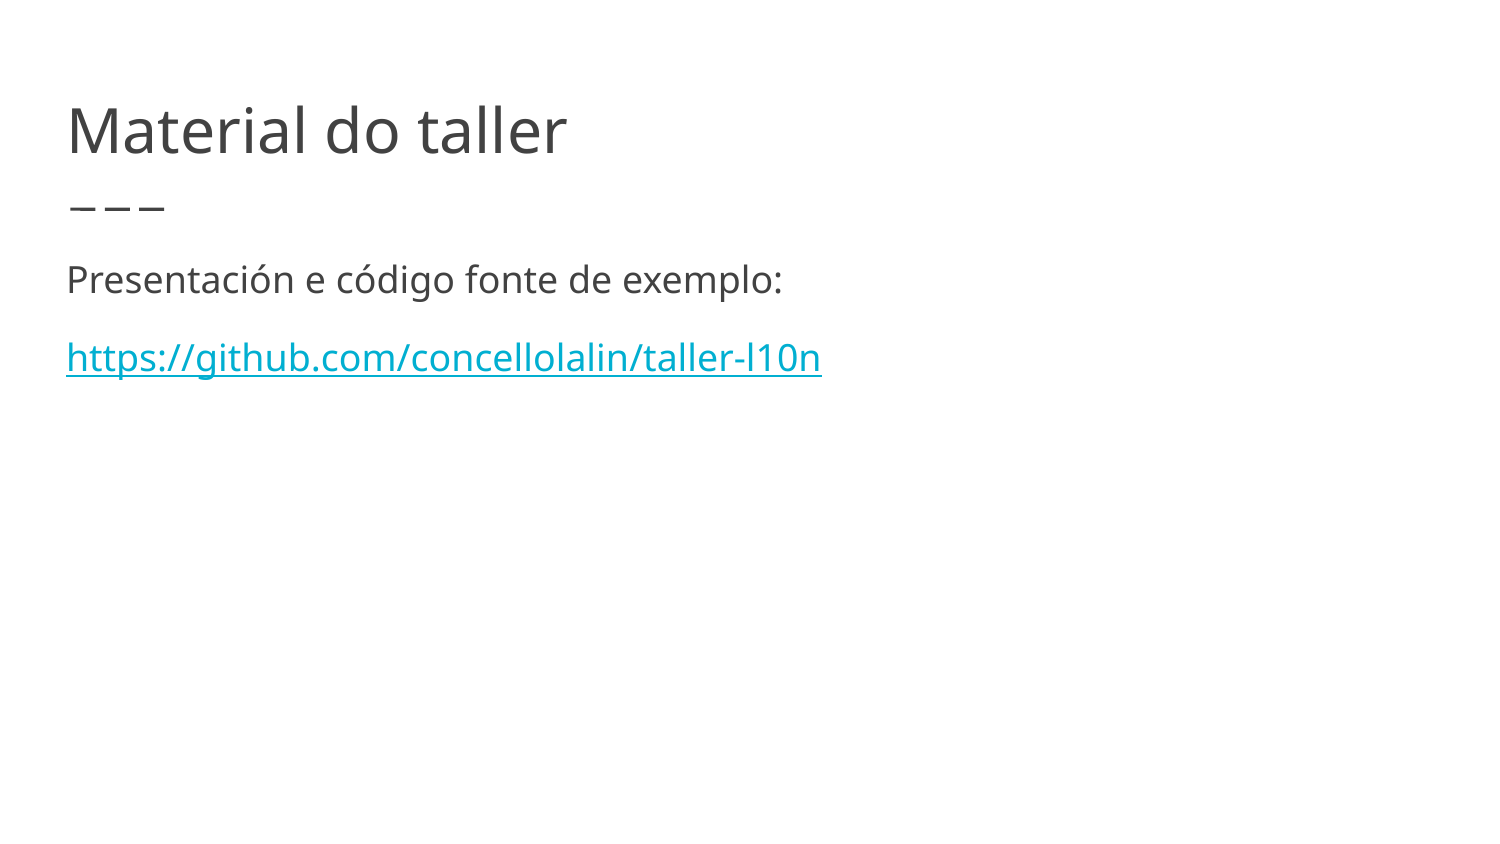

# Material do taller
Presentación e código fonte de exemplo:
https://github.com/concellolalin/taller-l10n